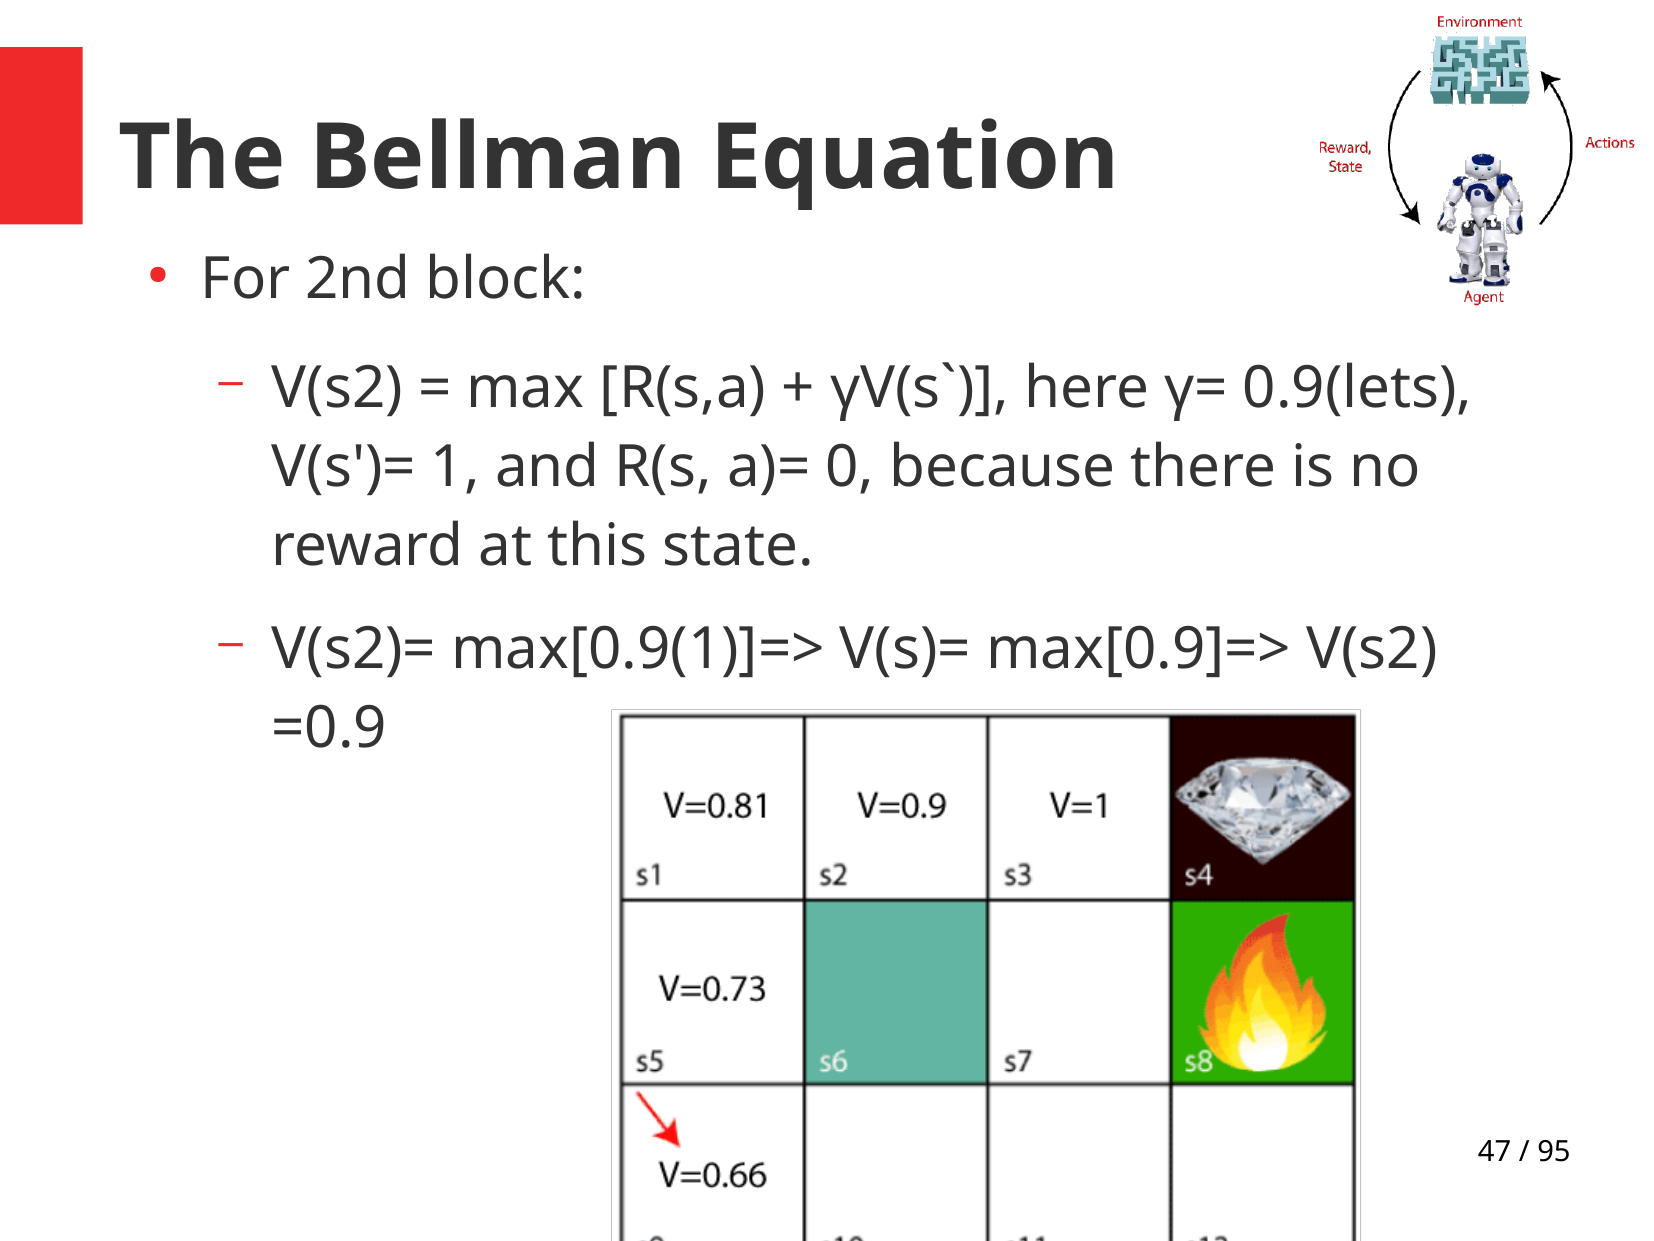

# The Bellman Equation
For 2nd block:
V(s2) = max [R(s,a) + γV(s`)], here γ= 0.9(lets), V(s')= 1, and R(s, a)= 0, because there is no reward at this state.
V(s2)= max[0.9(1)]=> V(s)= max[0.9]=> V(s2) =0.9
47